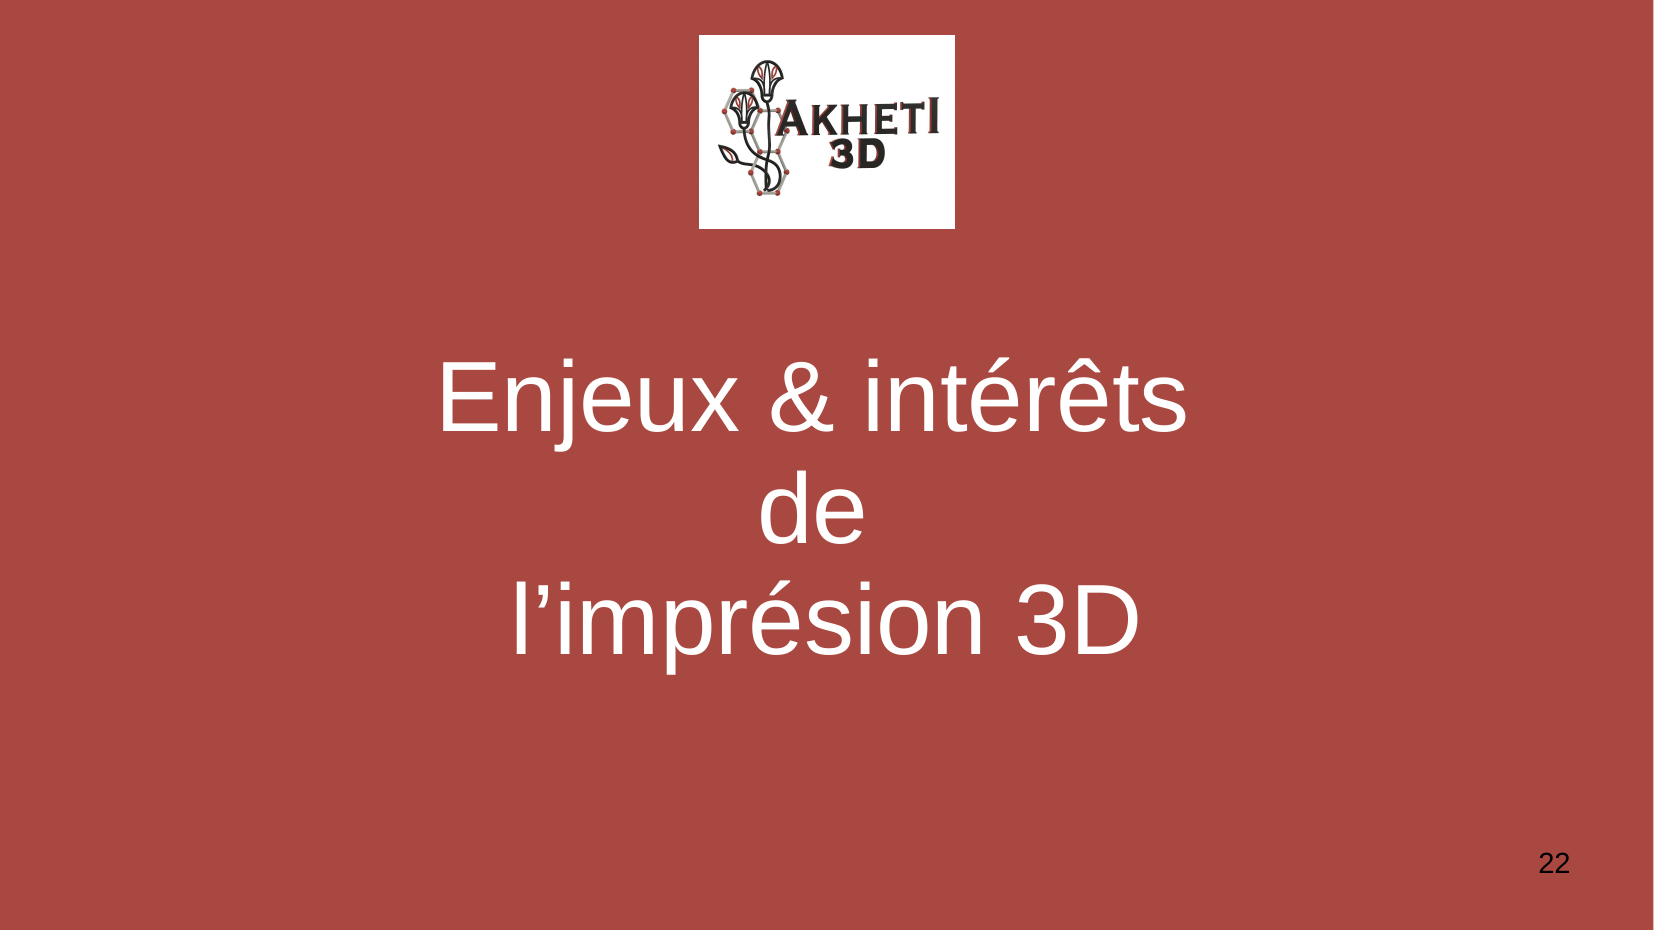

Enjeux & intérêts
de
l’imprésion 3D
22